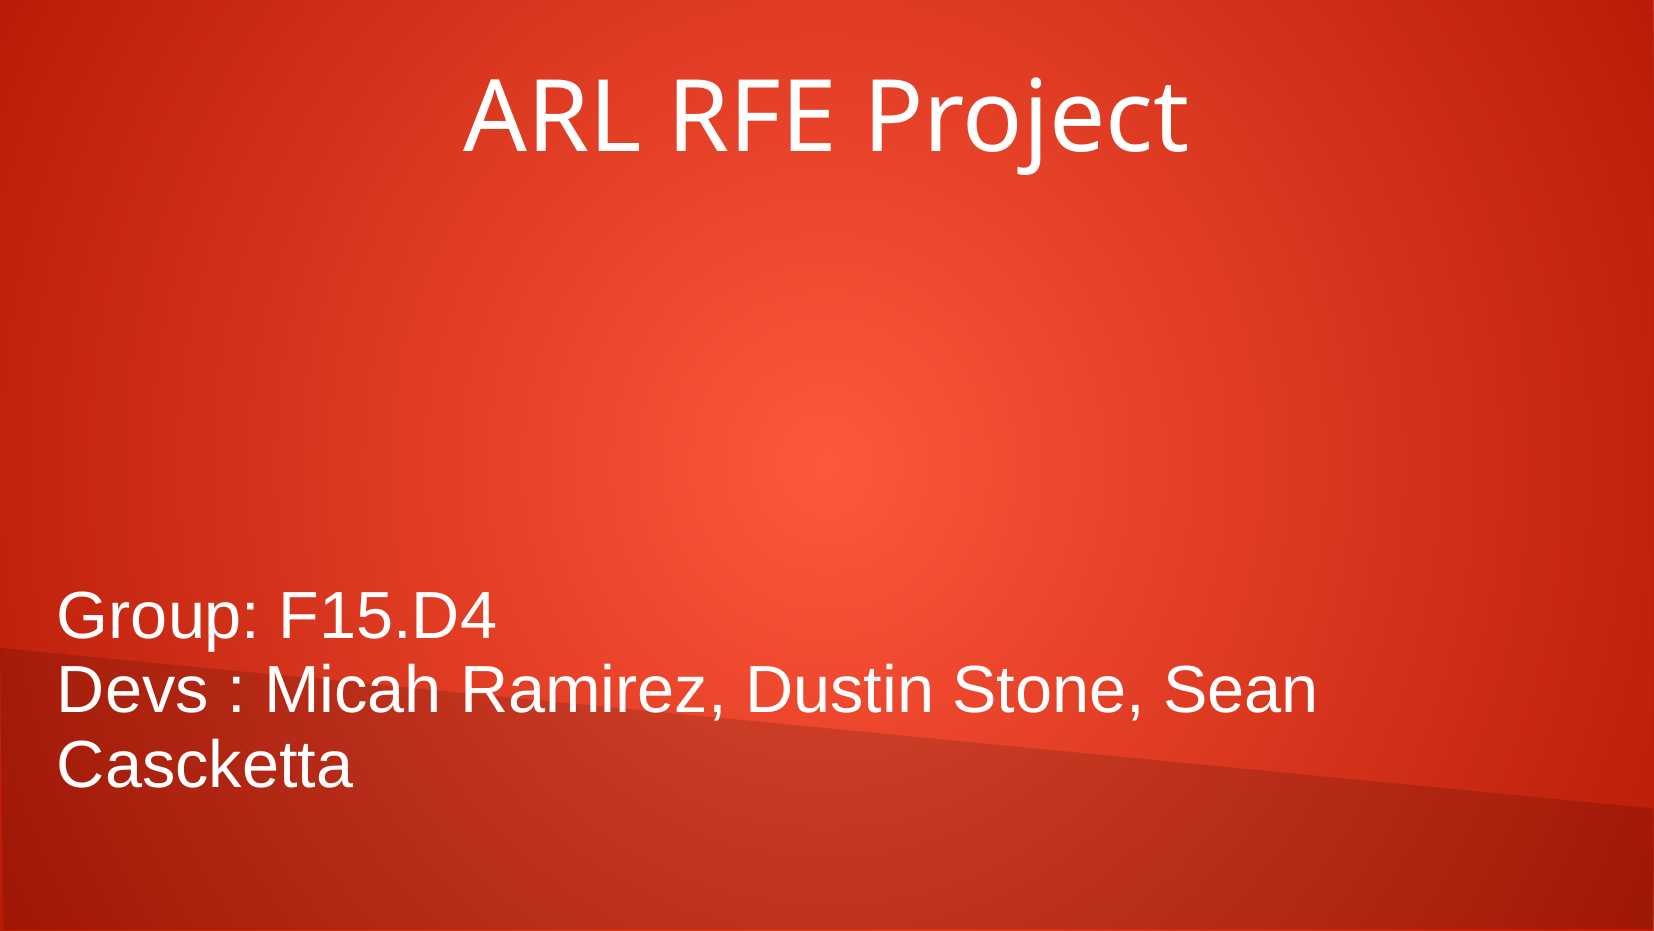

# ARL RFE Project
Group: F15.D4
Devs : Micah Ramirez, Dustin Stone, Sean Cascketta